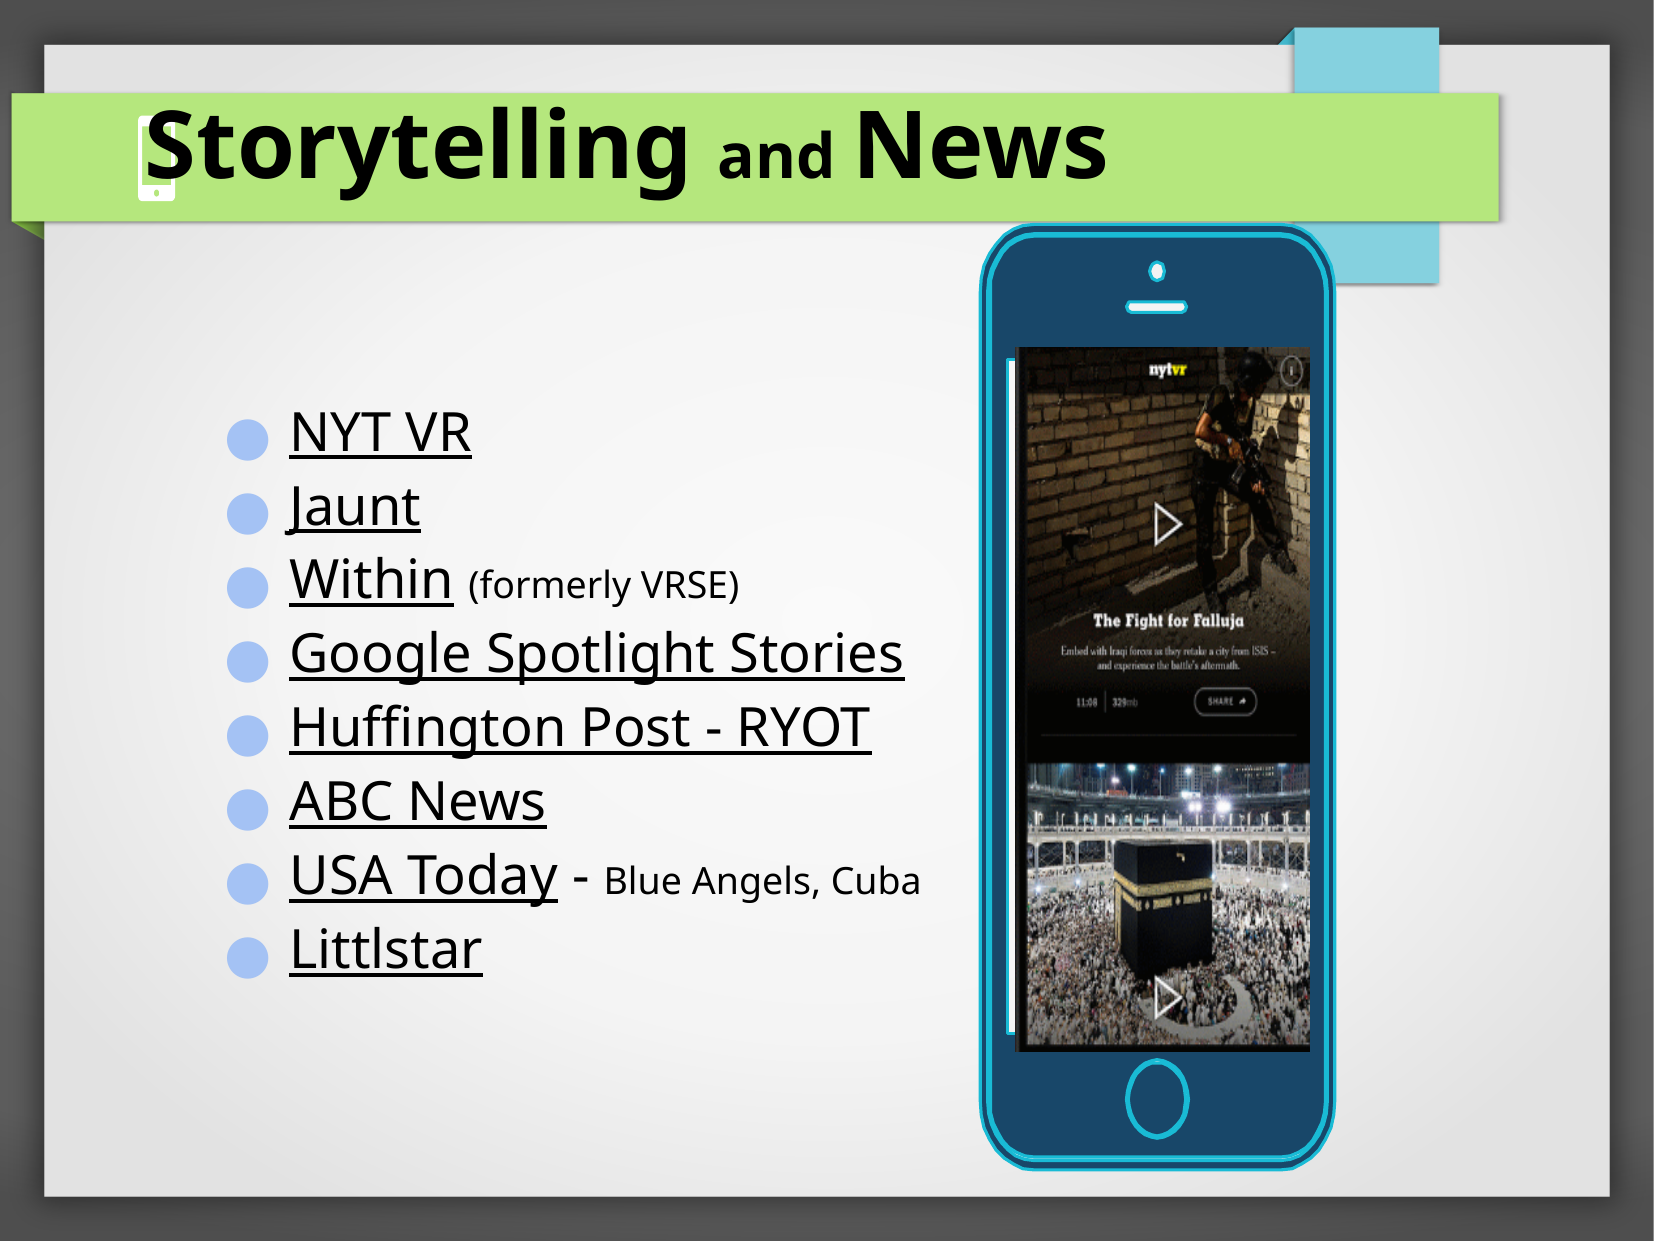

Storytelling and News
NYT VR
Jaunt
Within (formerly VRSE)
Google Spotlight Stories
Huffington Post - RYOT
ABC News
USA Today - Blue Angels, Cuba
Littlstar